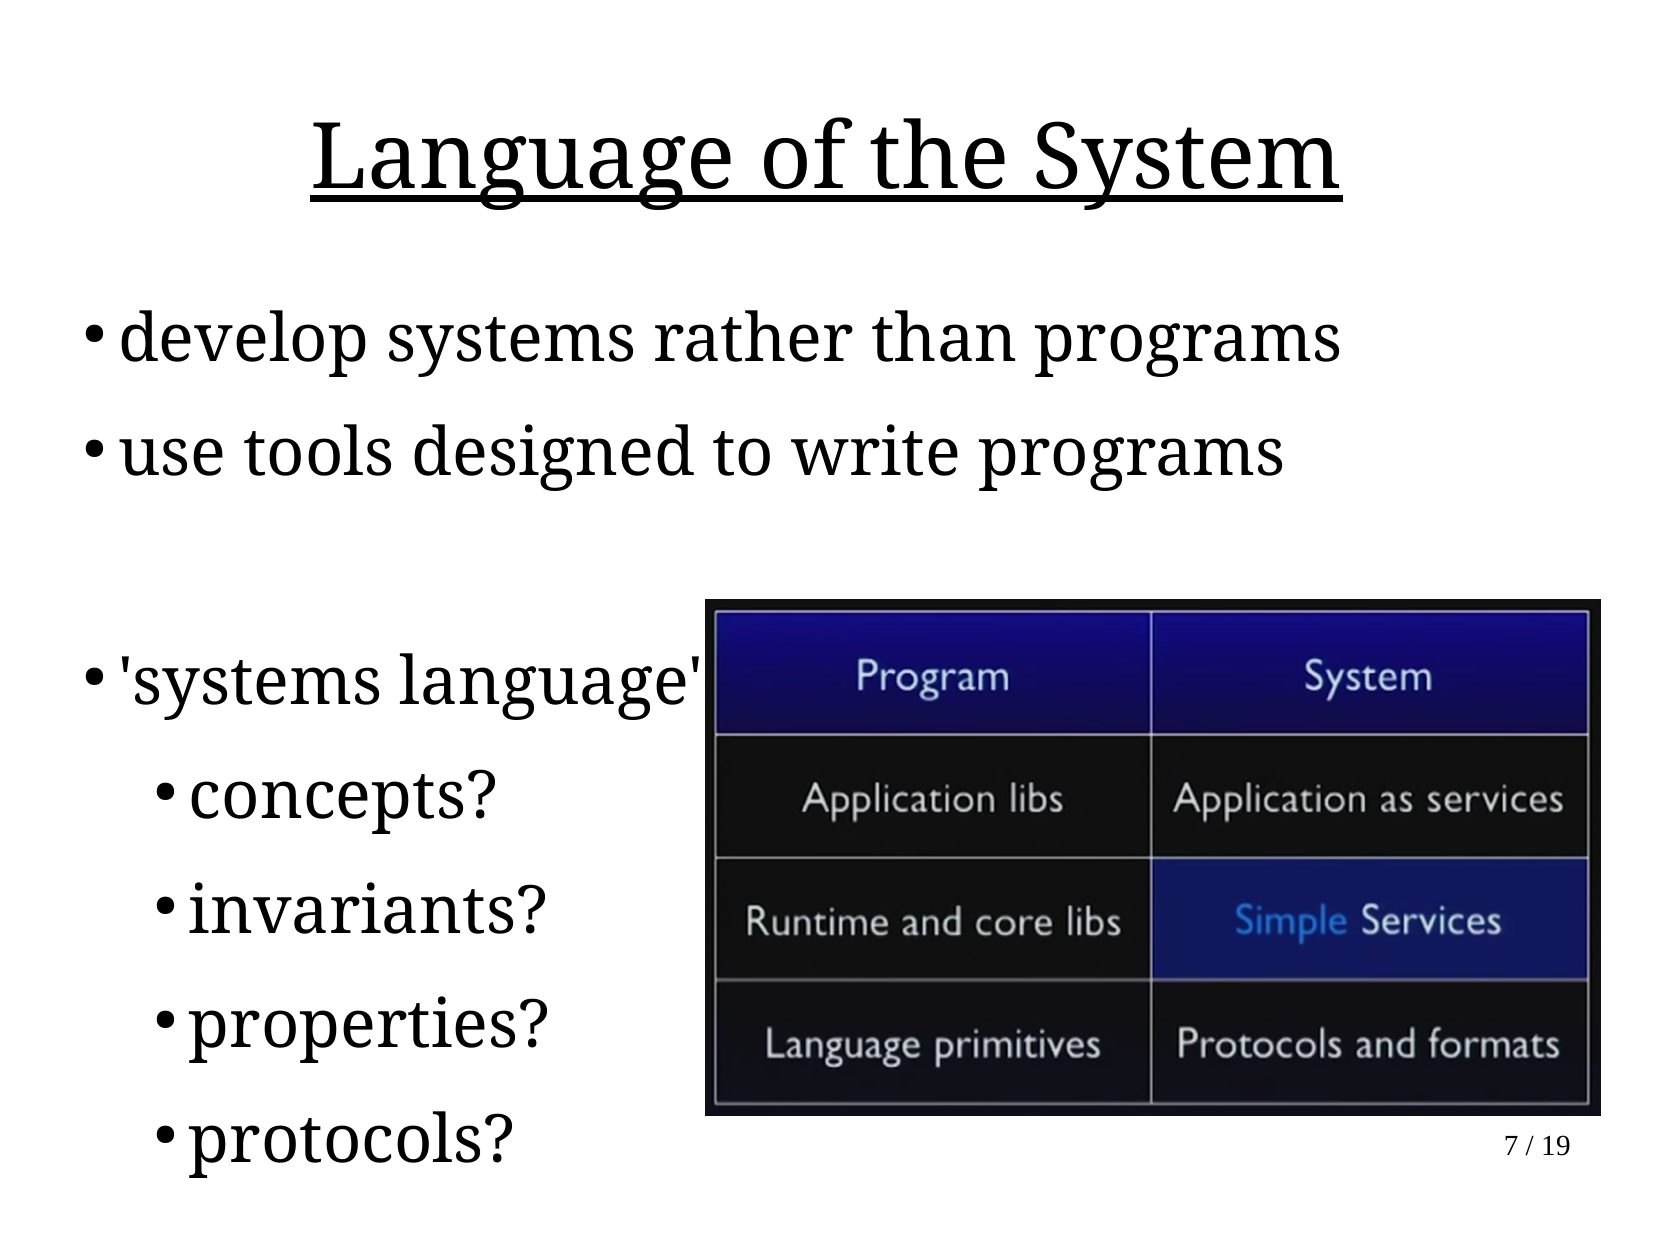

# Language of the System
develop systems rather than programs
use tools designed to write programs
'systems language':
concepts?
invariants?
properties?
protocols?
7